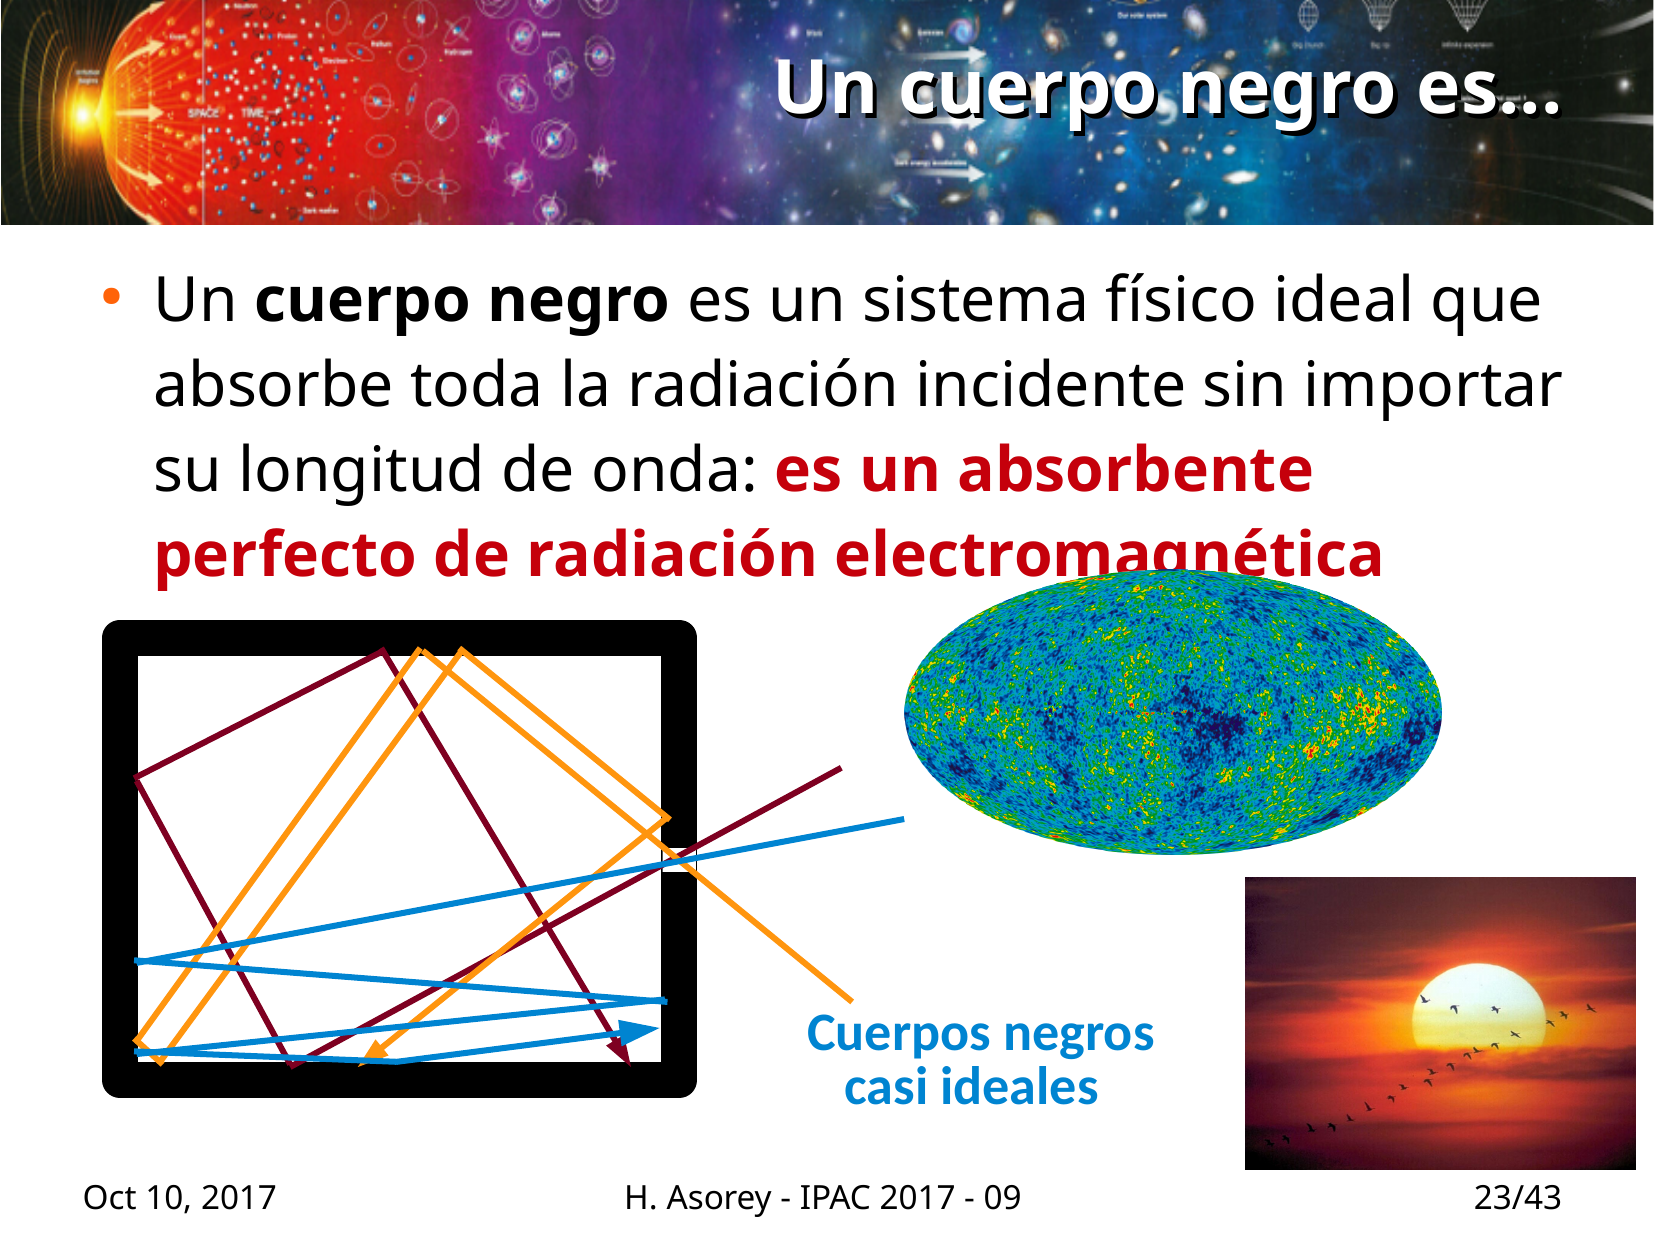

# Un cuerpo negro es...
Un cuerpo negro es un sistema físico ideal que absorbe toda la radiación incidente sin importar su longitud de onda: es un absorbente perfecto de radiación electromagnética
Cuerpos negros casi ideales
Oct 10, 2017
H. Asorey - IPAC 2017 - 09
23